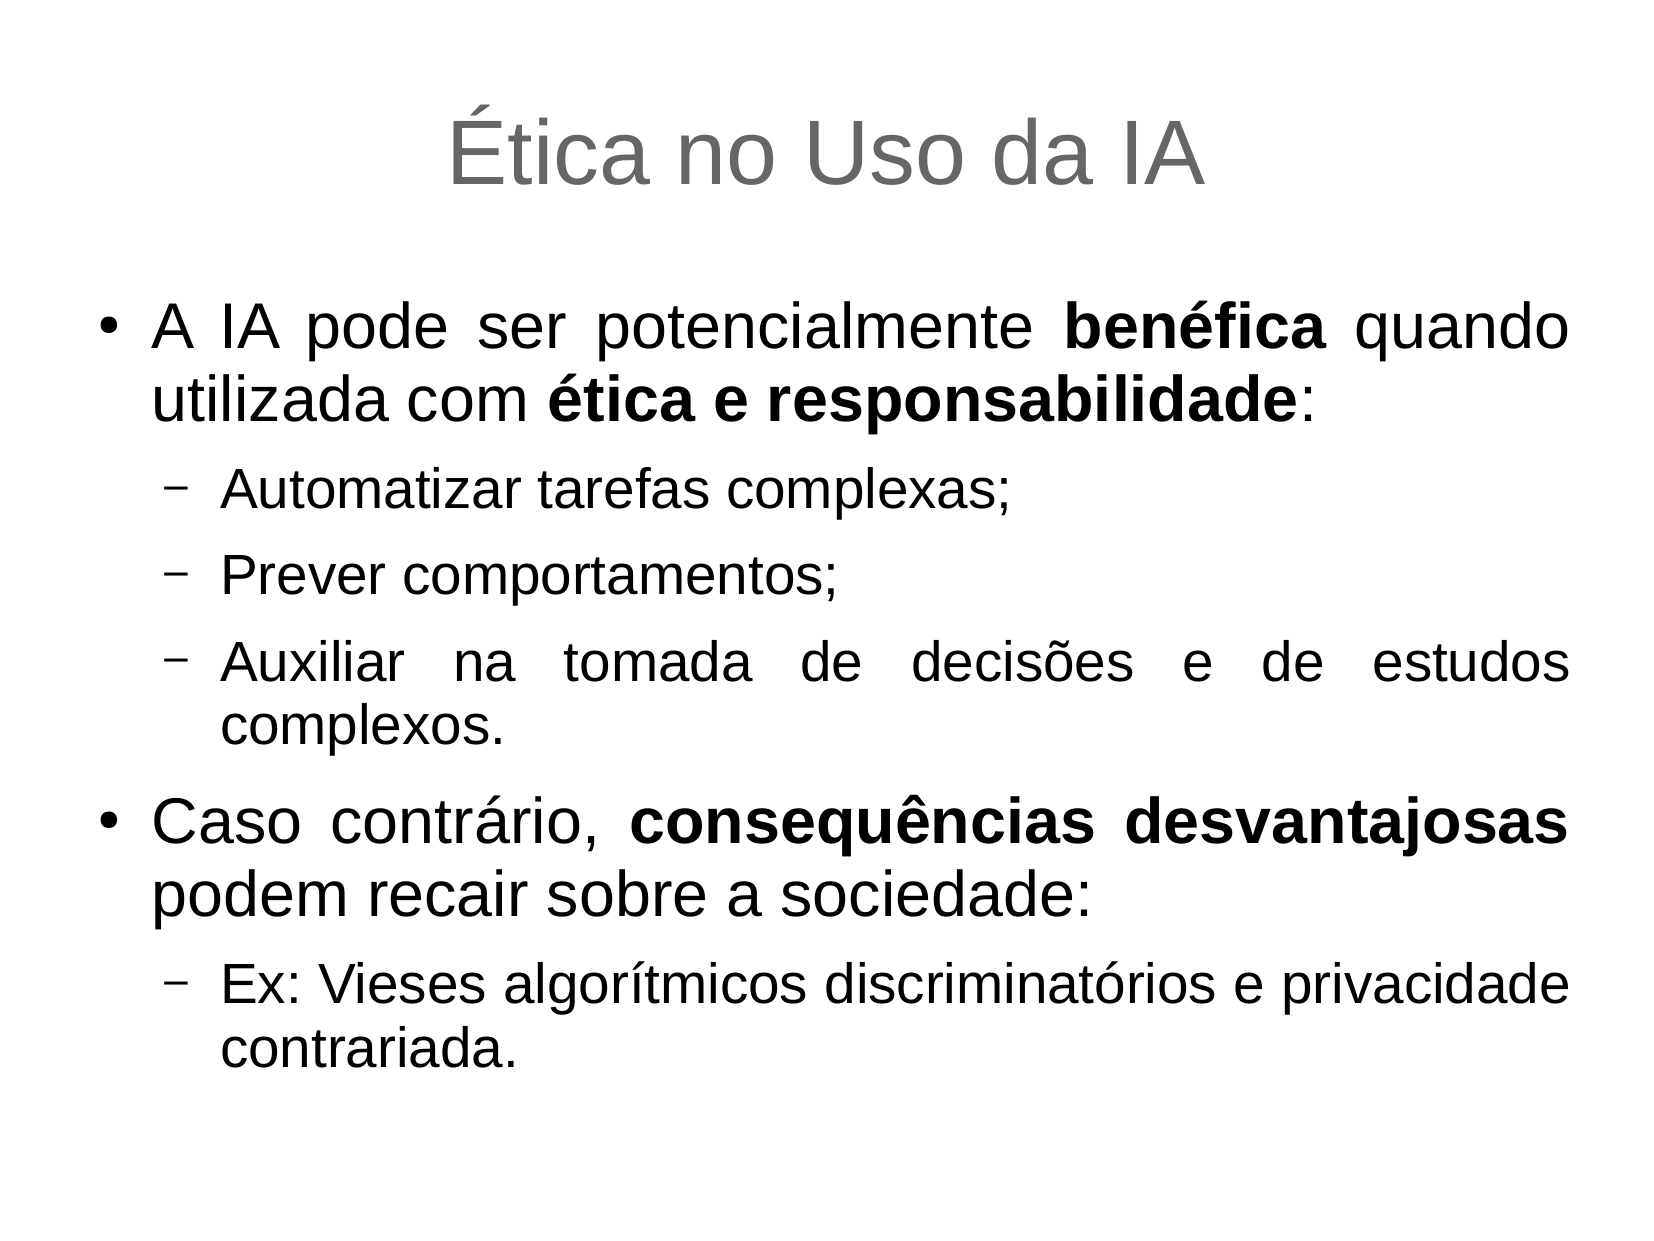

# Ética no Uso da IA
A IA pode ser potencialmente benéfica quando utilizada com ética e responsabilidade:
Automatizar tarefas complexas;
Prever comportamentos;
Auxiliar na tomada de decisões e de estudos complexos.
Caso contrário, consequências desvantajosas podem recair sobre a sociedade:
Ex: Vieses algorítmicos discriminatórios e privacidade contrariada.